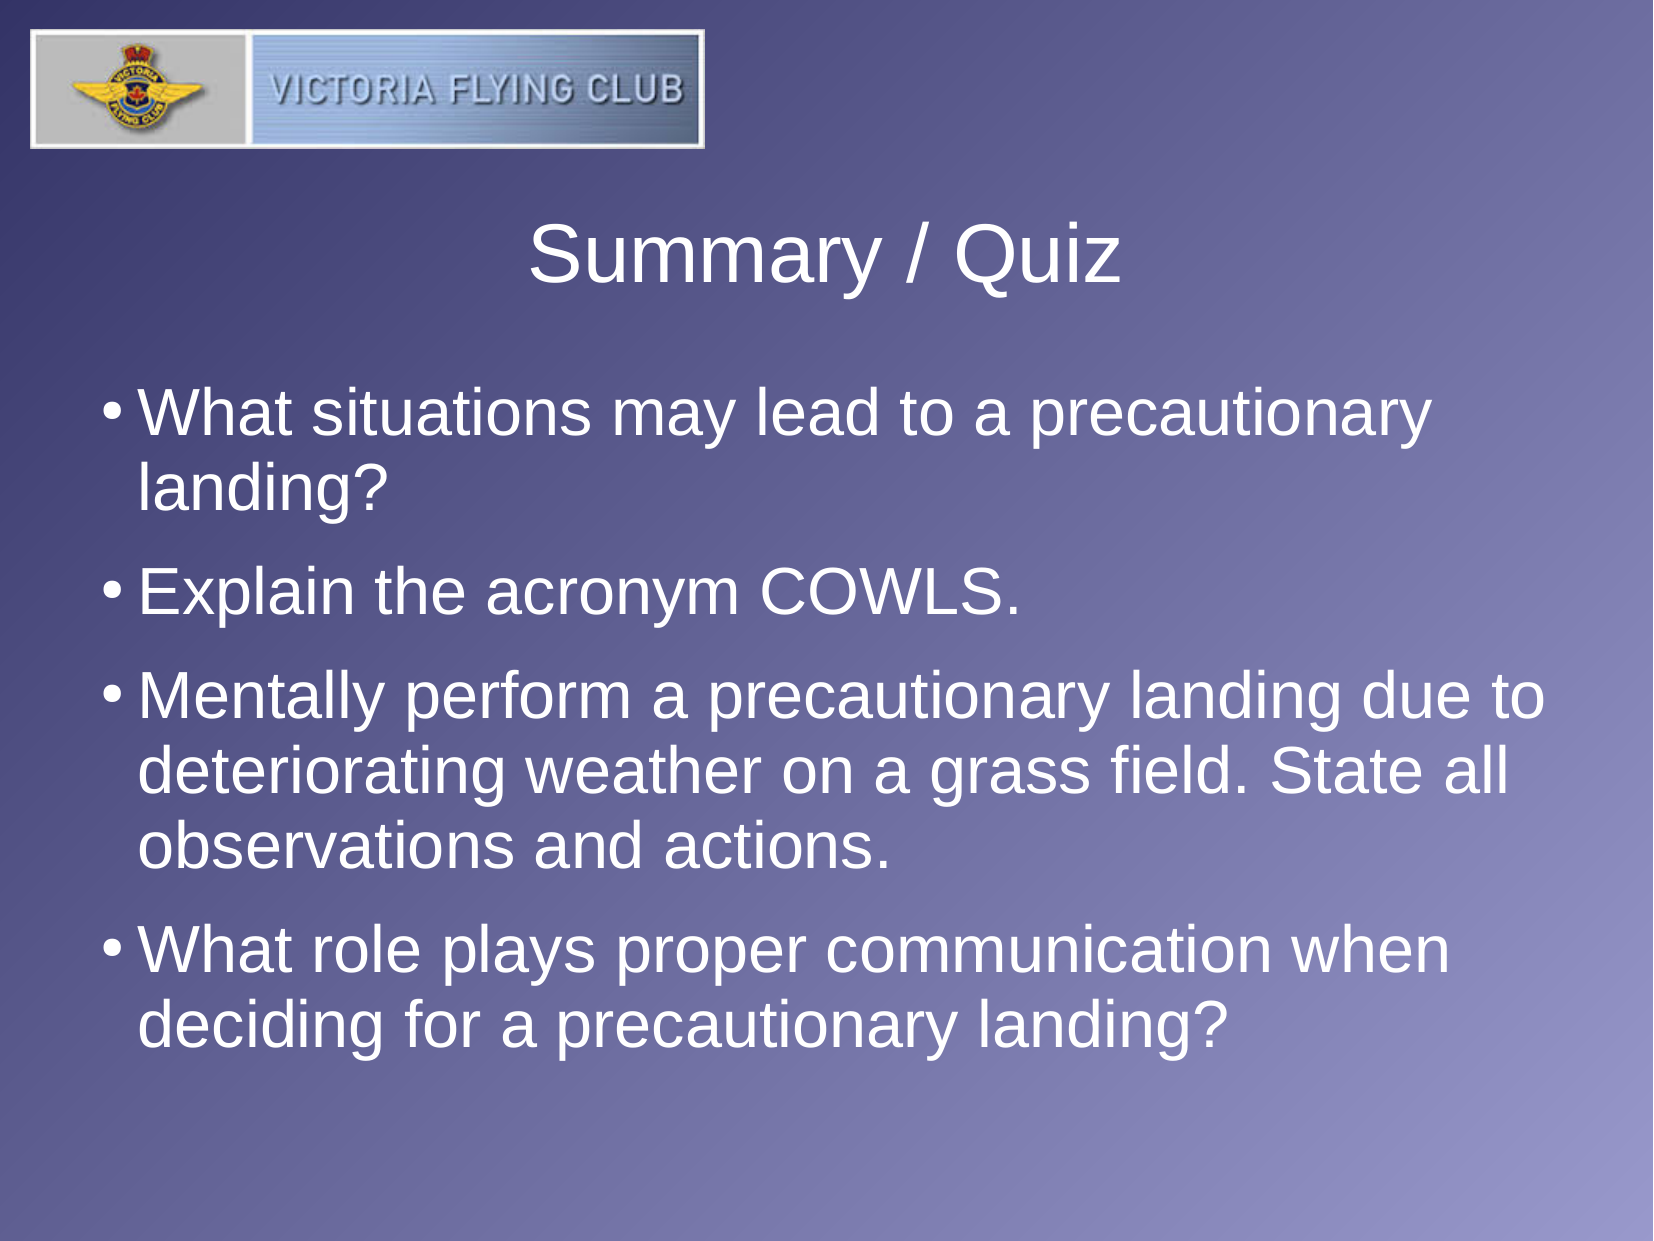

# Summary / Quiz
What situations may lead to a precautionary landing?
Explain the acronym COWLS.
Mentally perform a precautionary landing due to deteriorating weather on a grass field. State all observations and actions.
What role plays proper communication when deciding for a precautionary landing?